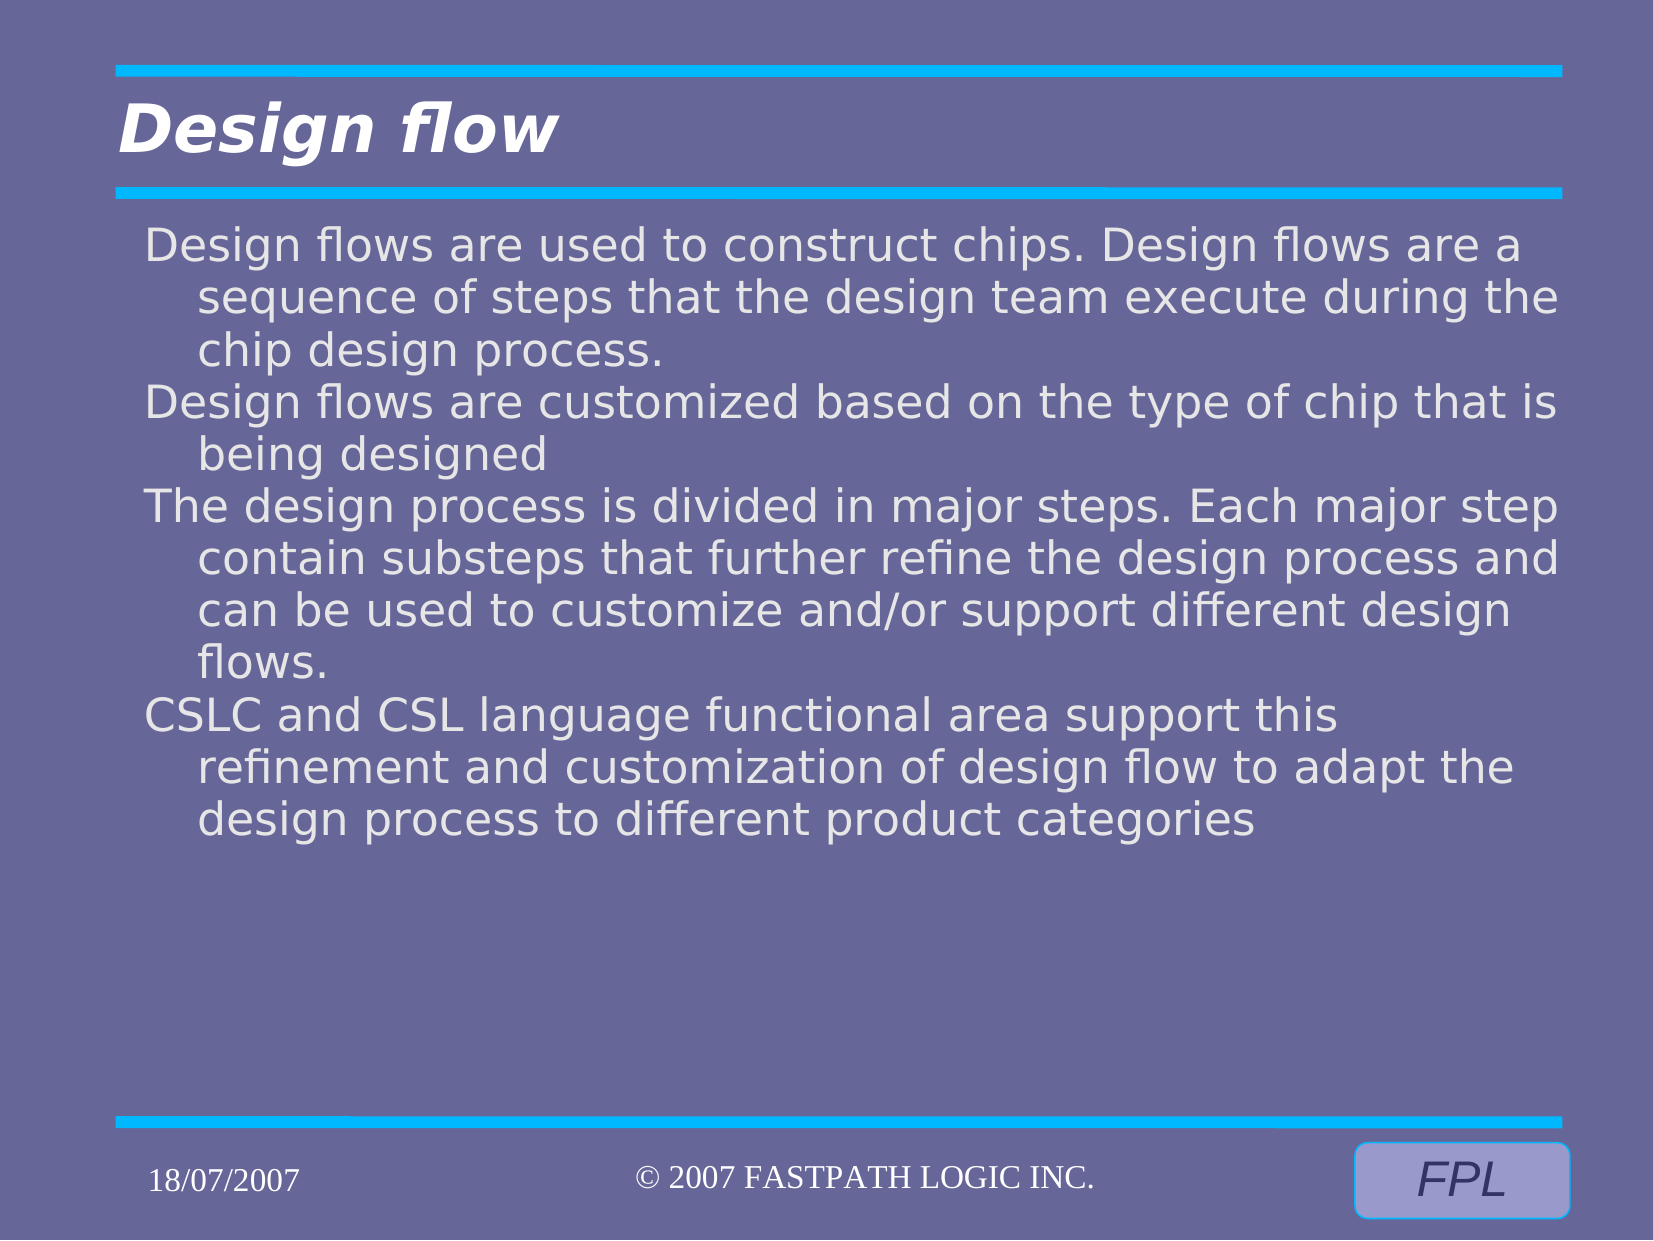

# Design flow
Design flows are used to construct chips. Design flows are a sequence of steps that the design team execute during the chip design process.
Design flows are customized based on the type of chip that is being designed
The design process is divided in major steps. Each major step contain substeps that further refine the design process and can be used to customize and/or support different design flows.
CSLC and CSL language functional area support this refinement and customization of design flow to adapt the design process to different product categories
© 2007 FASTPATH LOGIC INC.
18/07/2007